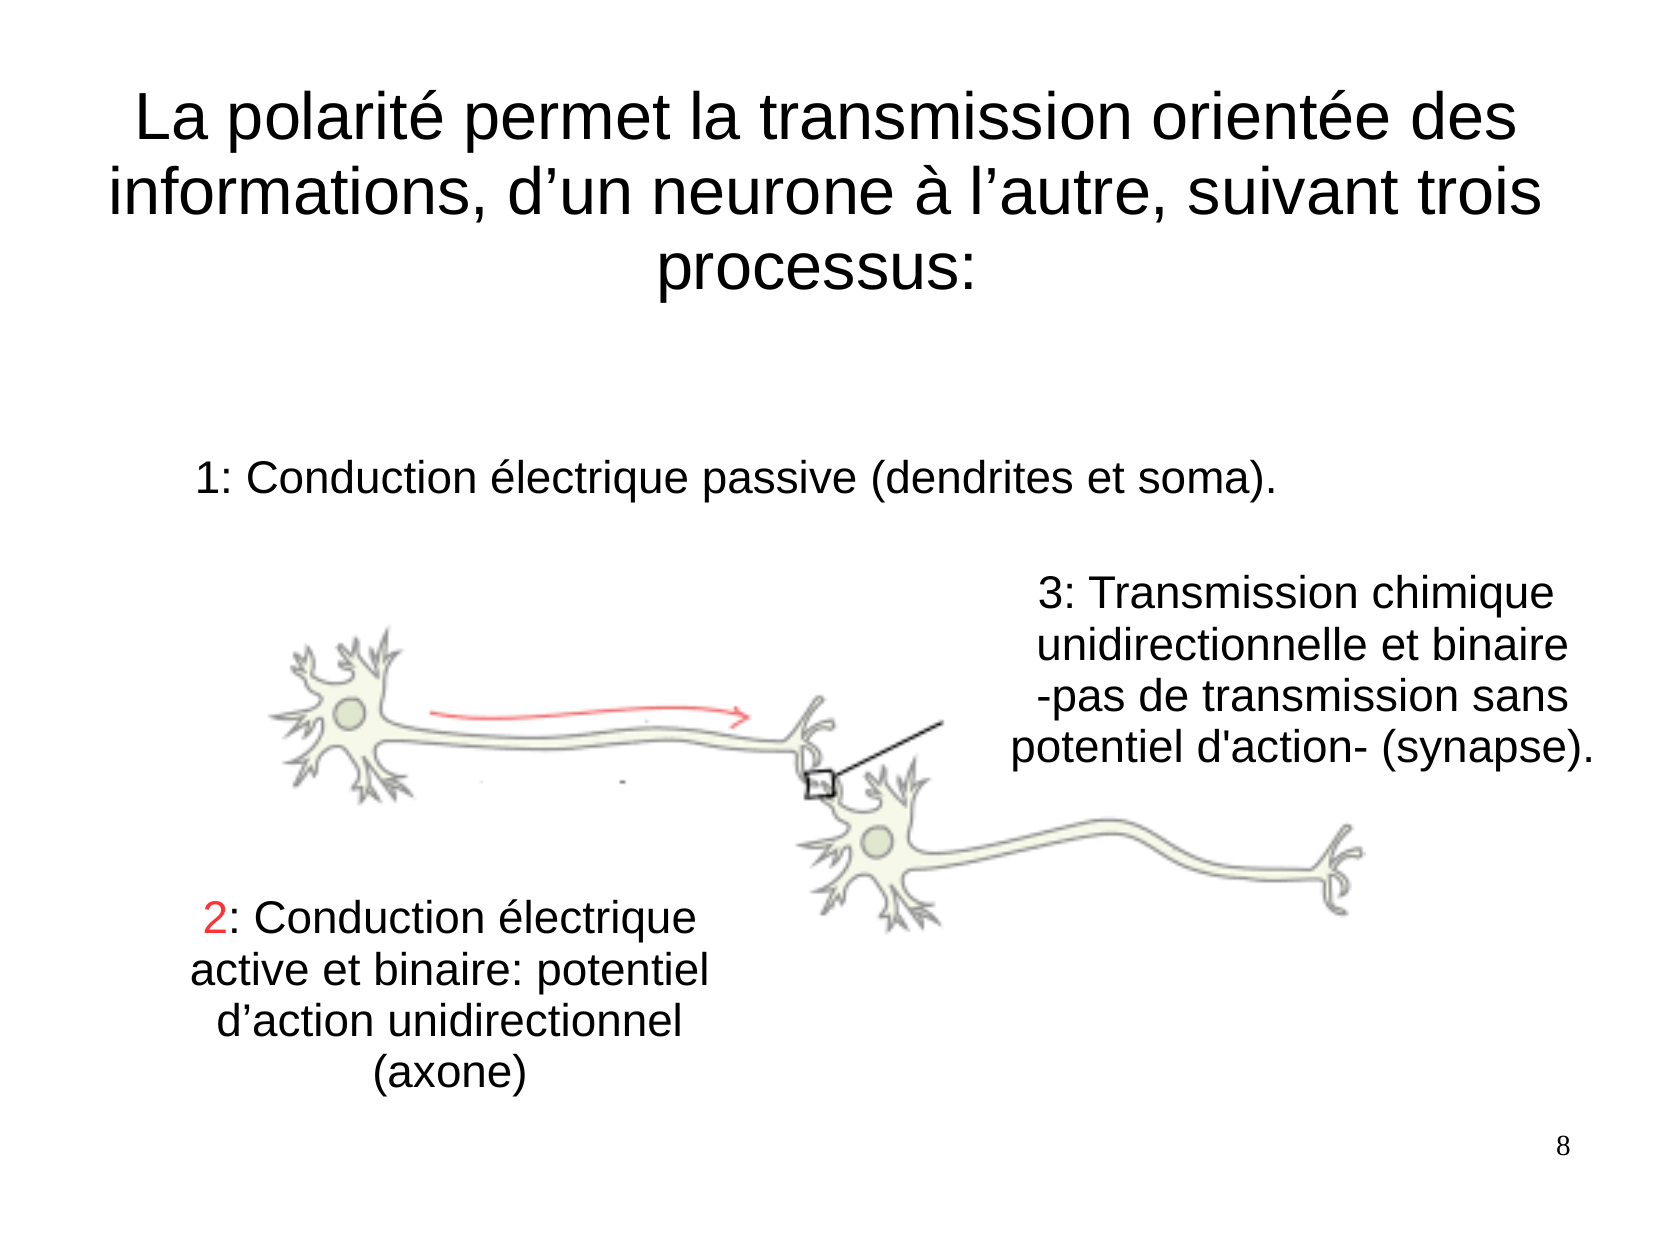

# La polarité permet la transmission orientée des informations, d’un neurone à l’autre, suivant trois processus:
1: Conduction électrique passive (dendrites et soma).
3: Transmission chimique
unidirectionnelle et binaire
-pas de transmission sans potentiel d'action- (synapse).
2: Conduction électrique active et binaire: potentiel d’action unidirectionnel (axone)
8